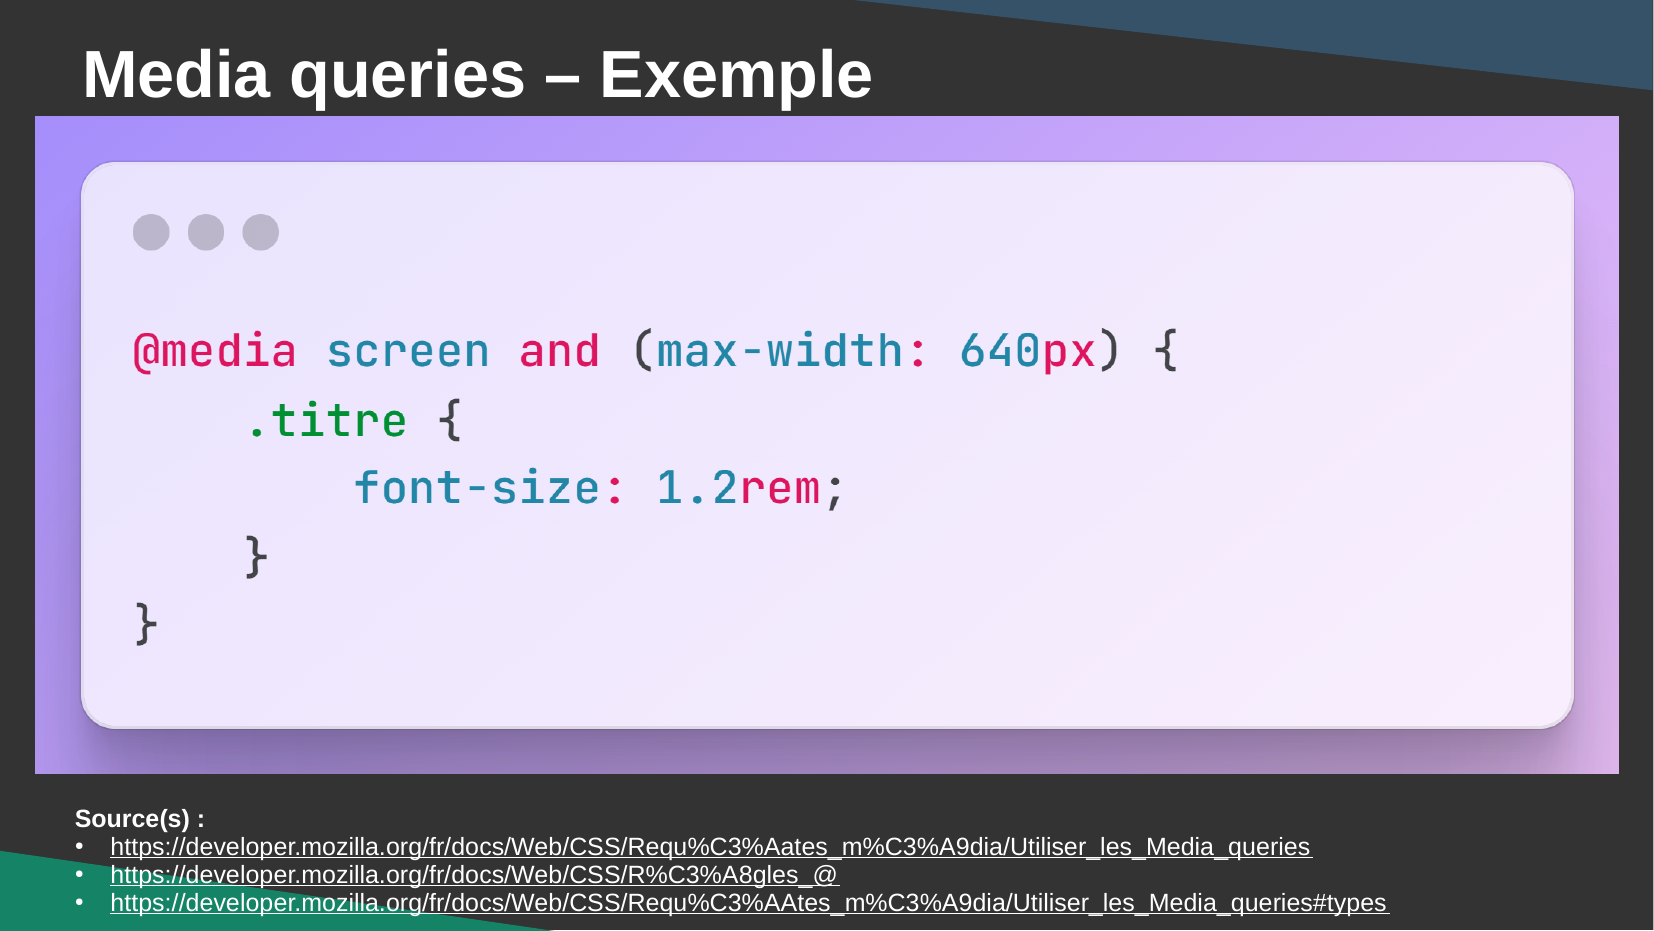

# Media queries – Exemple
Source(s) :
https://developer.mozilla.org/fr/docs/Web/CSS/Requ%C3%Aates_m%C3%A9dia/Utiliser_les_Media_queries
https://developer.mozilla.org/fr/docs/Web/CSS/R%C3%A8gles_@
https://developer.mozilla.org/fr/docs/Web/CSS/Requ%C3%AAtes_m%C3%A9dia/Utiliser_les_Media_queries#types